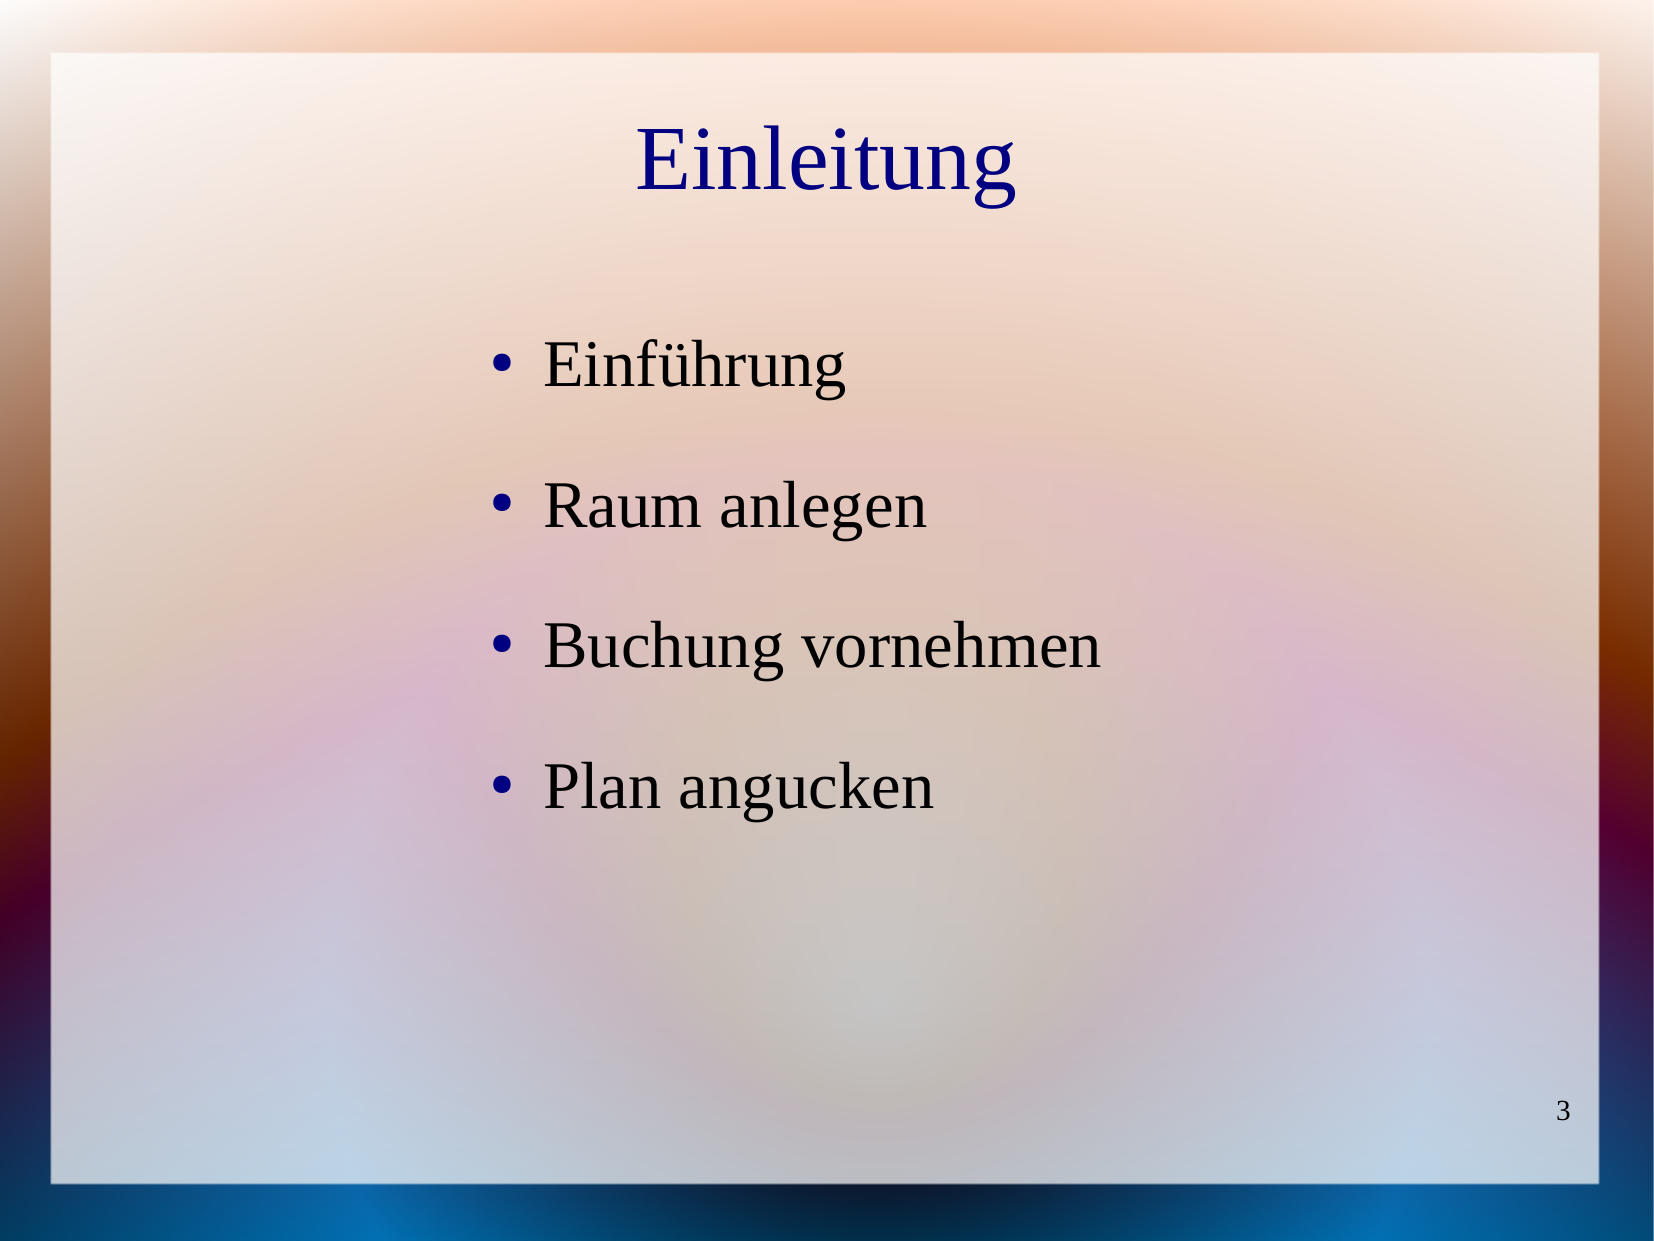

# Einleitung
Einführung
Raum anlegen
Buchung vornehmen
Plan angucken
3